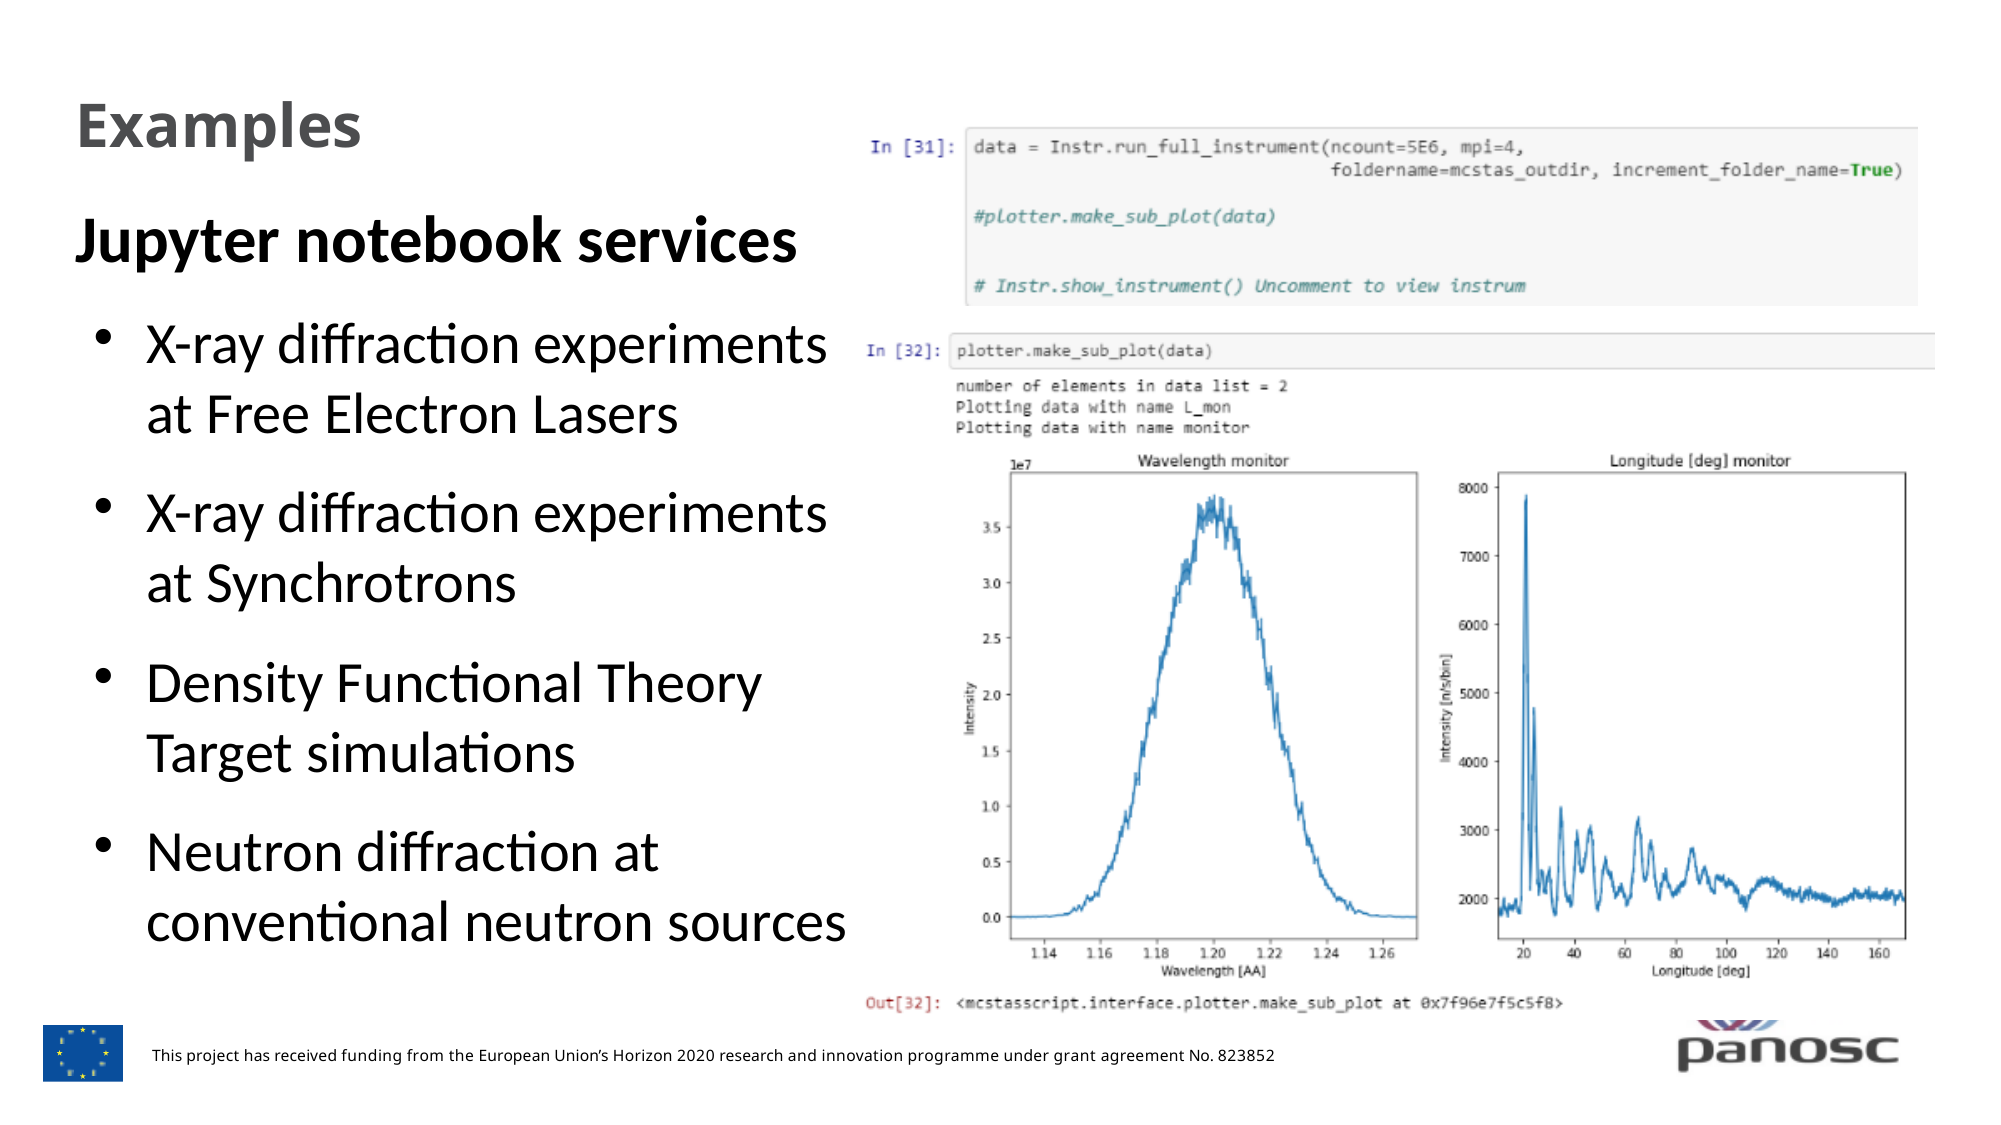

Examples
Jupyter notebook services
X-ray diffraction experiments at Free Electron Lasers
X-ray diffraction experiments at Synchrotrons
Density Functional Theory Target simulations
Neutron diffraction at conventional neutron sources